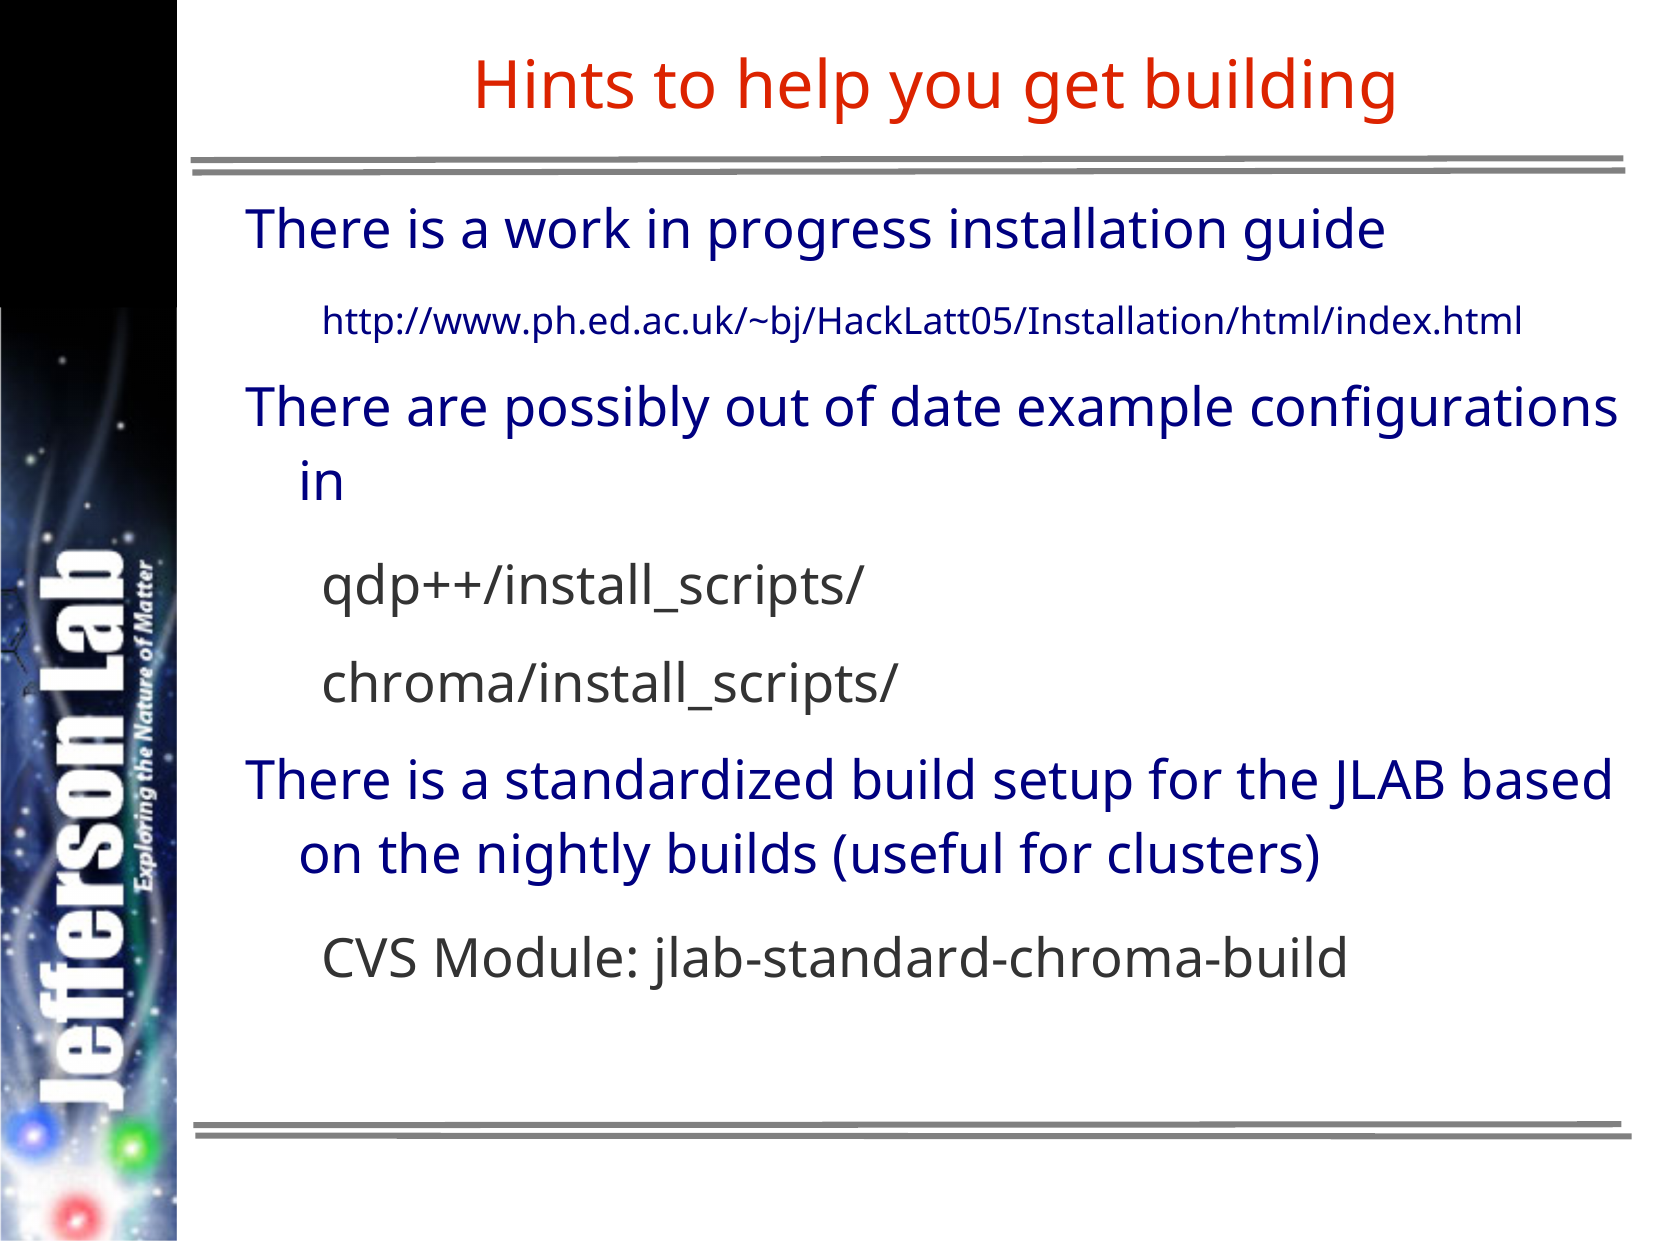

# Hints to help you get building
There is a work in progress installation guide
http://www.ph.ed.ac.uk/~bj/HackLatt05/Installation/html/index.html
There are possibly out of date example configurations in
qdp++/install_scripts/
chroma/install_scripts/
There is a standardized build setup for the JLAB based on the nightly builds (useful for clusters)
CVS Module: jlab-standard-chroma-build